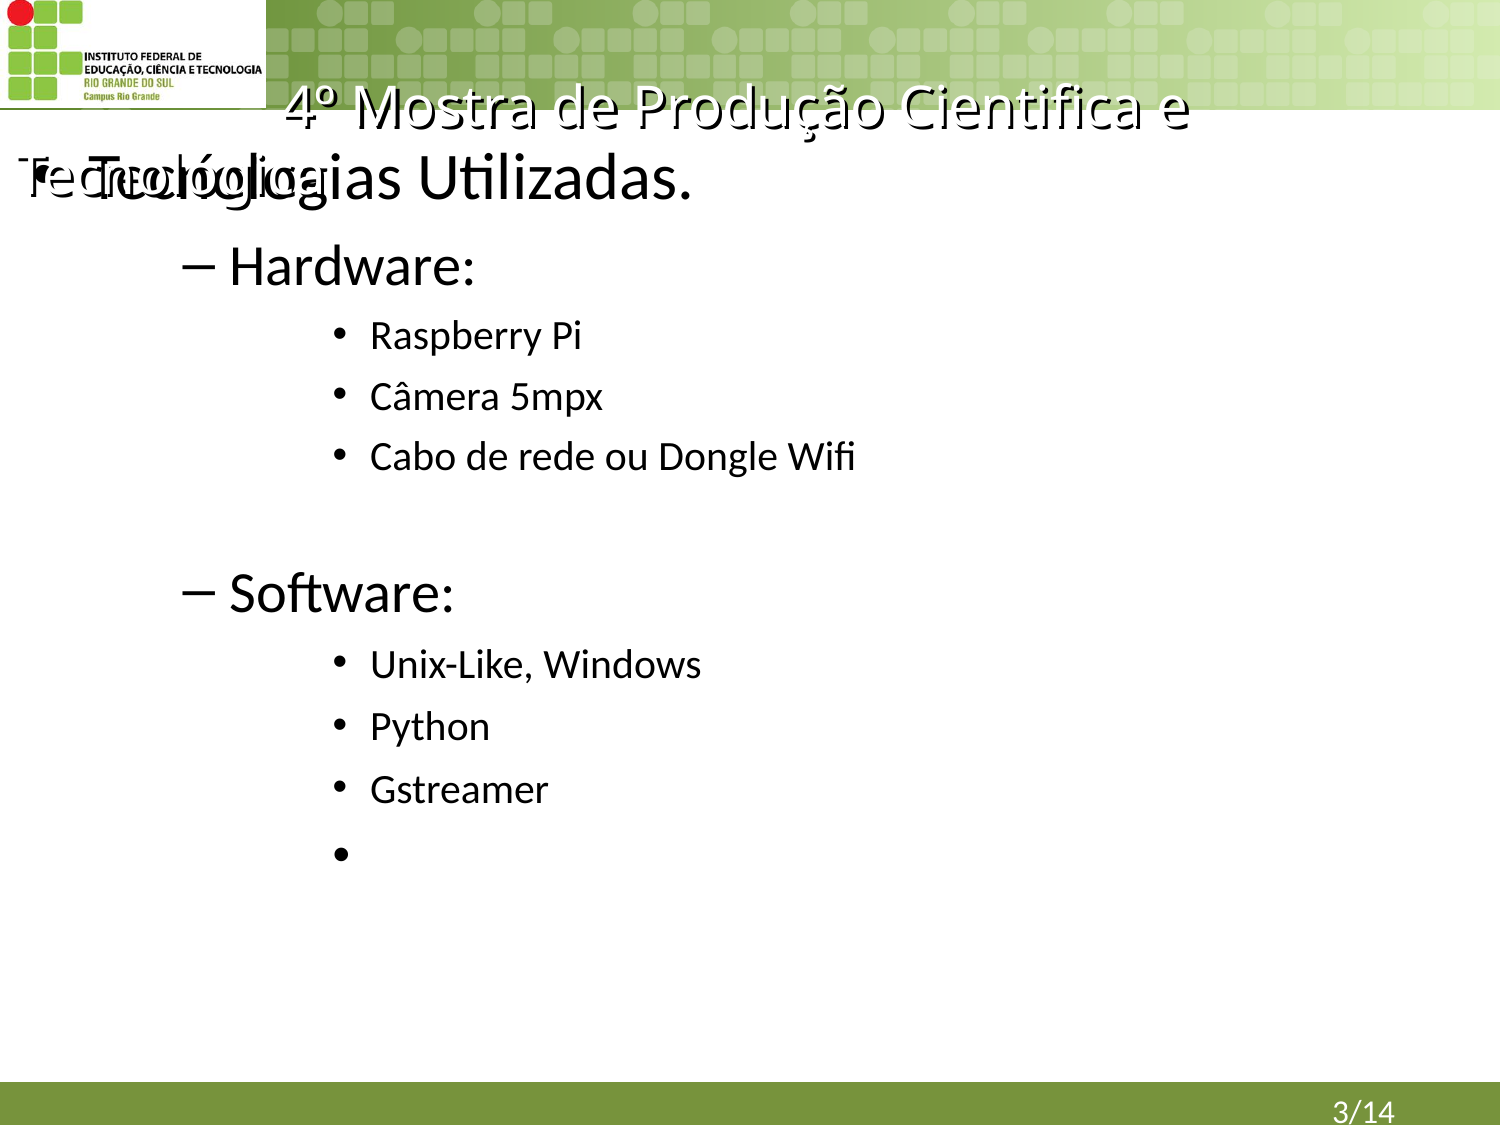

4º Mostra de Produção Cientifica e Tecnológica
# Tecnologias Utilizadas.
Hardware:
Raspberry Pi
Câmera 5mpx
Cabo de rede ou Dongle Wifi
Software:
Unix-Like, Windows
Python
Gstreamer
Streaming de vídeo usando redes TCP/IP em Robótica Móvel